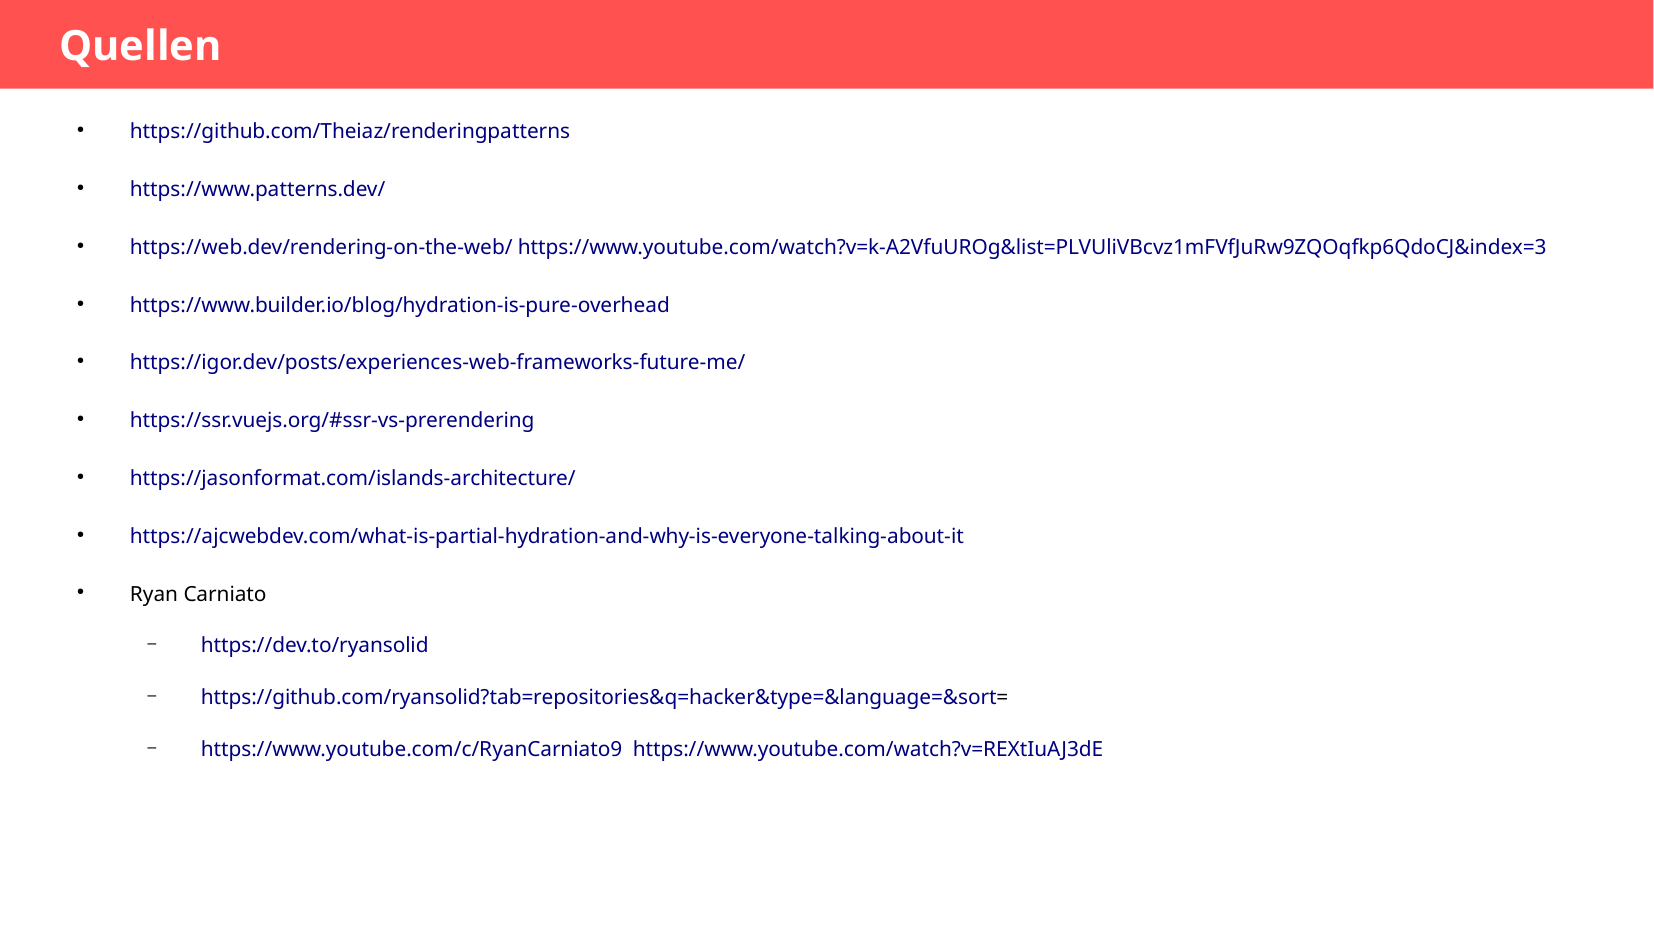

Quellen
# https://github.com/Theiaz/renderingpatterns
https://www.patterns.dev/
https://web.dev/rendering-on-the-web/ https://www.youtube.com/watch?v=k-A2VfuUROg&list=PLVUliVBcvz1mFVfJuRw9ZQOqfkp6QdoCJ&index=3
https://www.builder.io/blog/hydration-is-pure-overhead
https://igor.dev/posts/experiences-web-frameworks-future-me/
https://ssr.vuejs.org/#ssr-vs-prerendering
https://jasonformat.com/islands-architecture/
https://ajcwebdev.com/what-is-partial-hydration-and-why-is-everyone-talking-about-it
Ryan Carniato
https://dev.to/ryansolid
https://github.com/ryansolid?tab=repositories&q=hacker&type=&language=&sort=
https://www.youtube.com/c/RyanCarniato9 https://www.youtube.com/watch?v=REXtIuAJ3dE